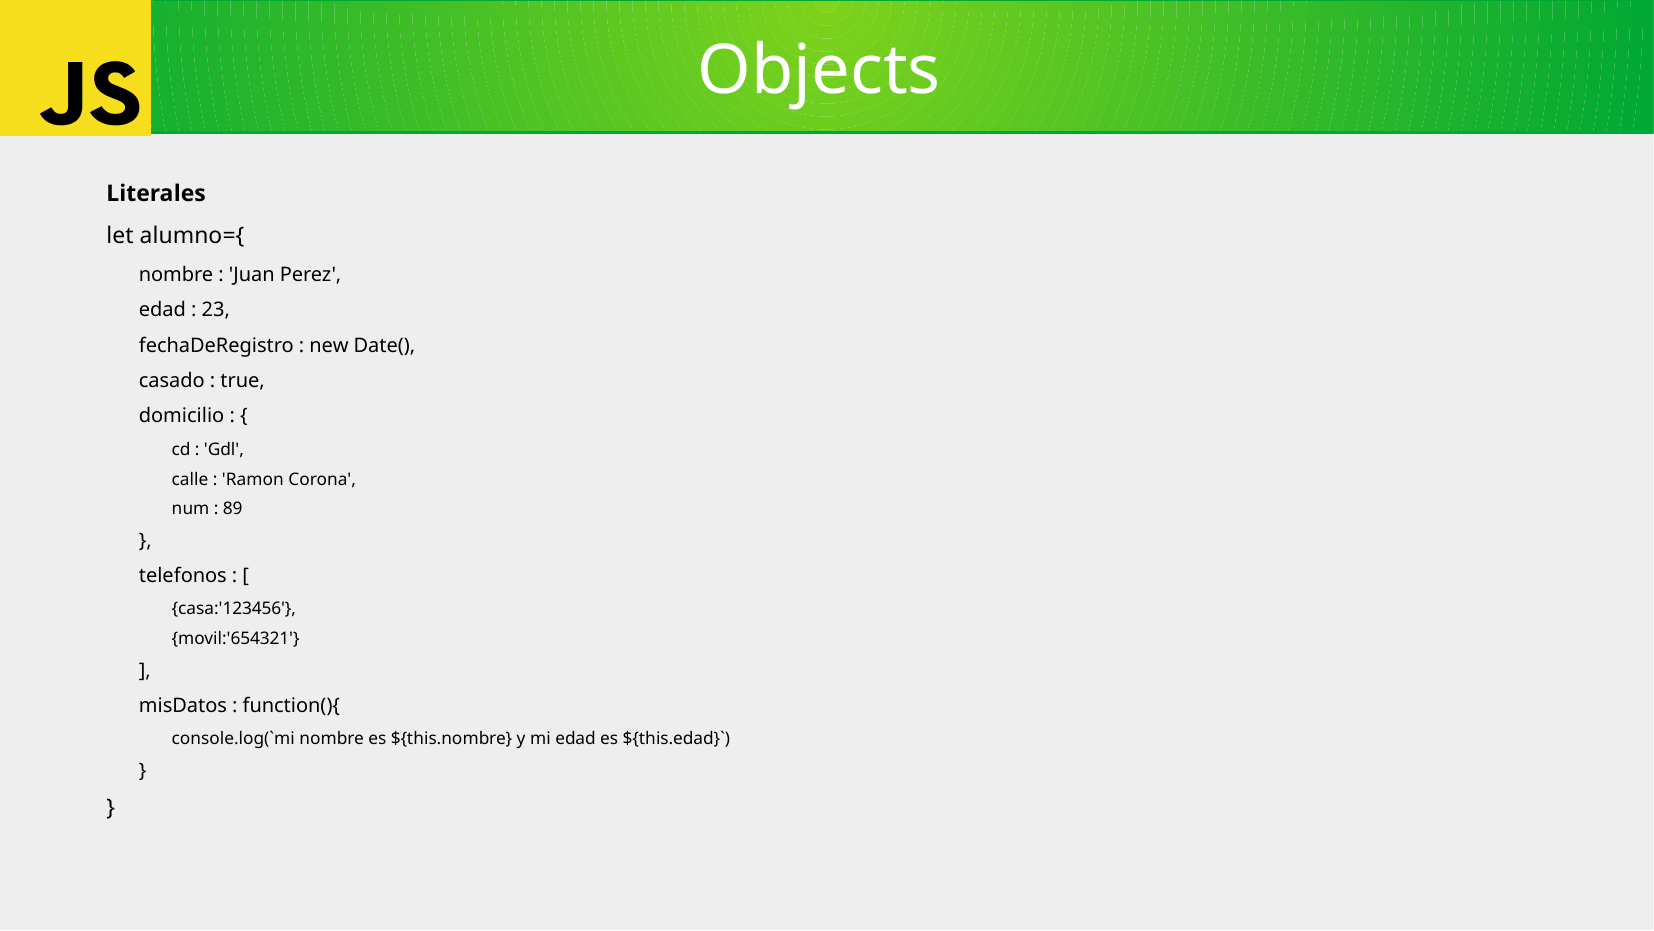

# Objects
Literales
let alumno={
nombre : 'Juan Perez',
edad : 23,
fechaDeRegistro : new Date(),
casado : true,
domicilio : {
cd : 'Gdl',
calle : 'Ramon Corona',
num : 89
},
telefonos : [
{casa:'123456'},
{movil:'654321'}
],
misDatos : function(){
console.log(`mi nombre es ${this.nombre} y mi edad es ${this.edad}`)
}
}